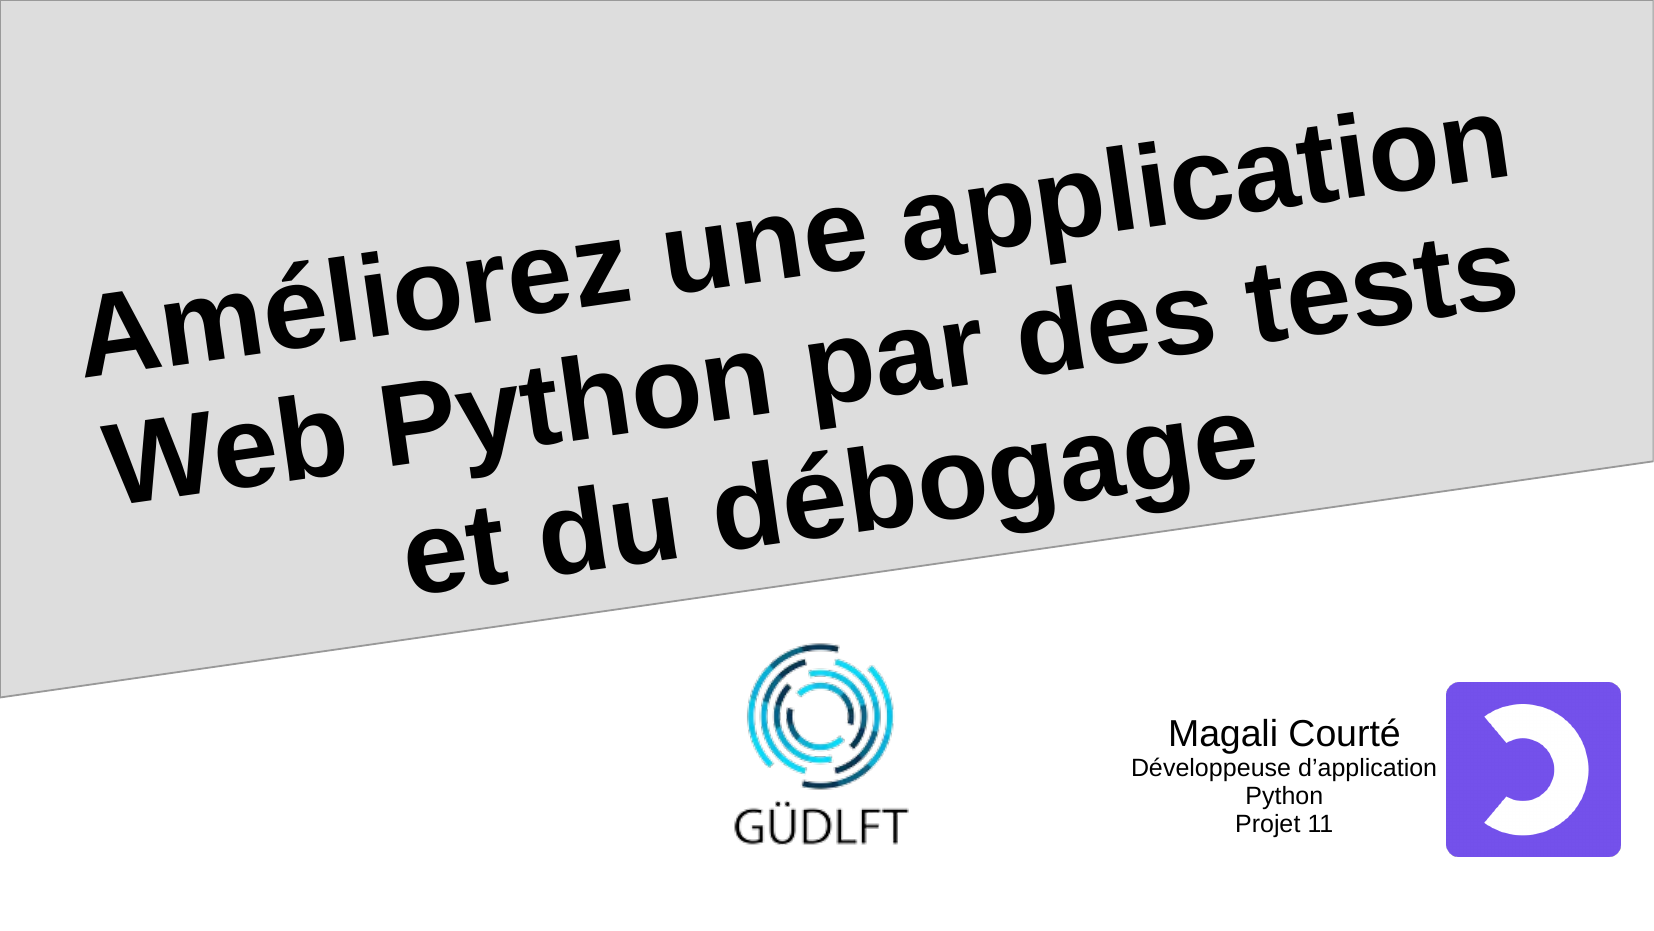

# Améliorez une application Web Python par des tests et du débogage
Magali Courté
Développeuse d’application Python
Projet 11